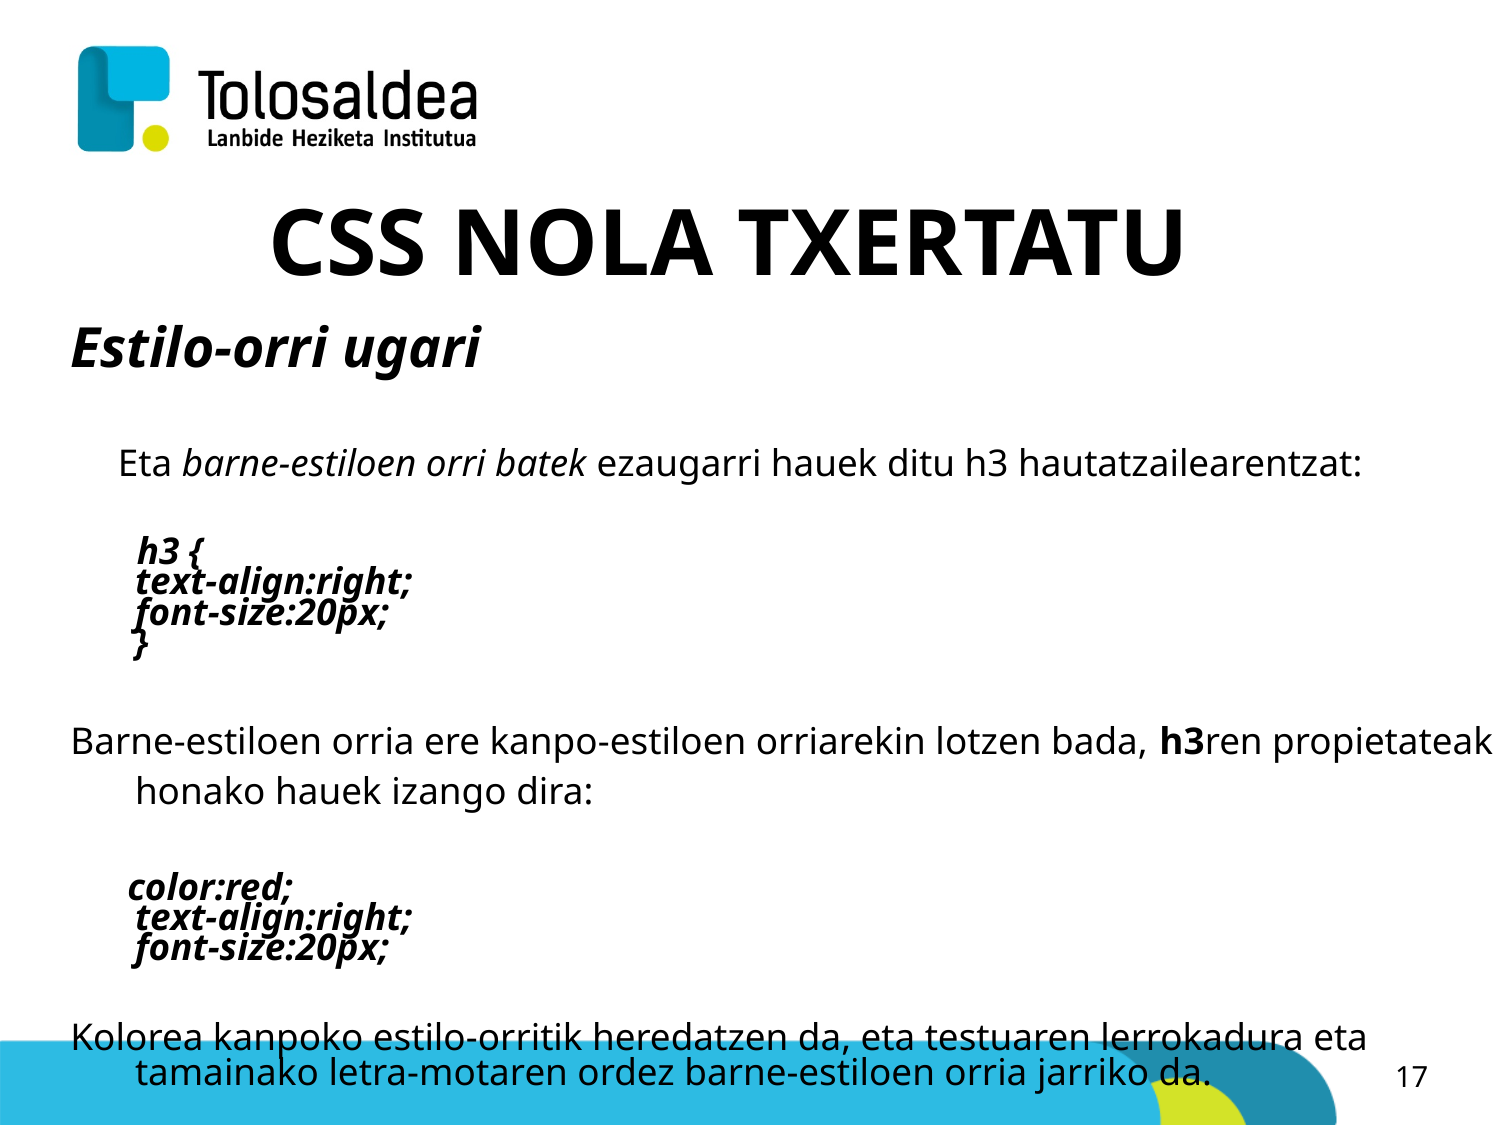

# CSS NOLA TXERTATU
Estilo-orri ugari
 Eta barne-estiloen orri batek ezaugarri hauek ditu h3 hautatzailearentzat:
 h3 {
text-align:right;
font-size:20px;
}
Barne-estiloen orria ere kanpo-estiloen orriarekin lotzen bada, h3ren propietateak honako hauek izango dira:
 color:red;
text-align:right;
font-size:20px;
Kolorea kanpoko estilo-orritik heredatzen da, eta testuaren lerrokadura eta tamainako letra-motaren ordez barne-estiloen orria jarriko da.